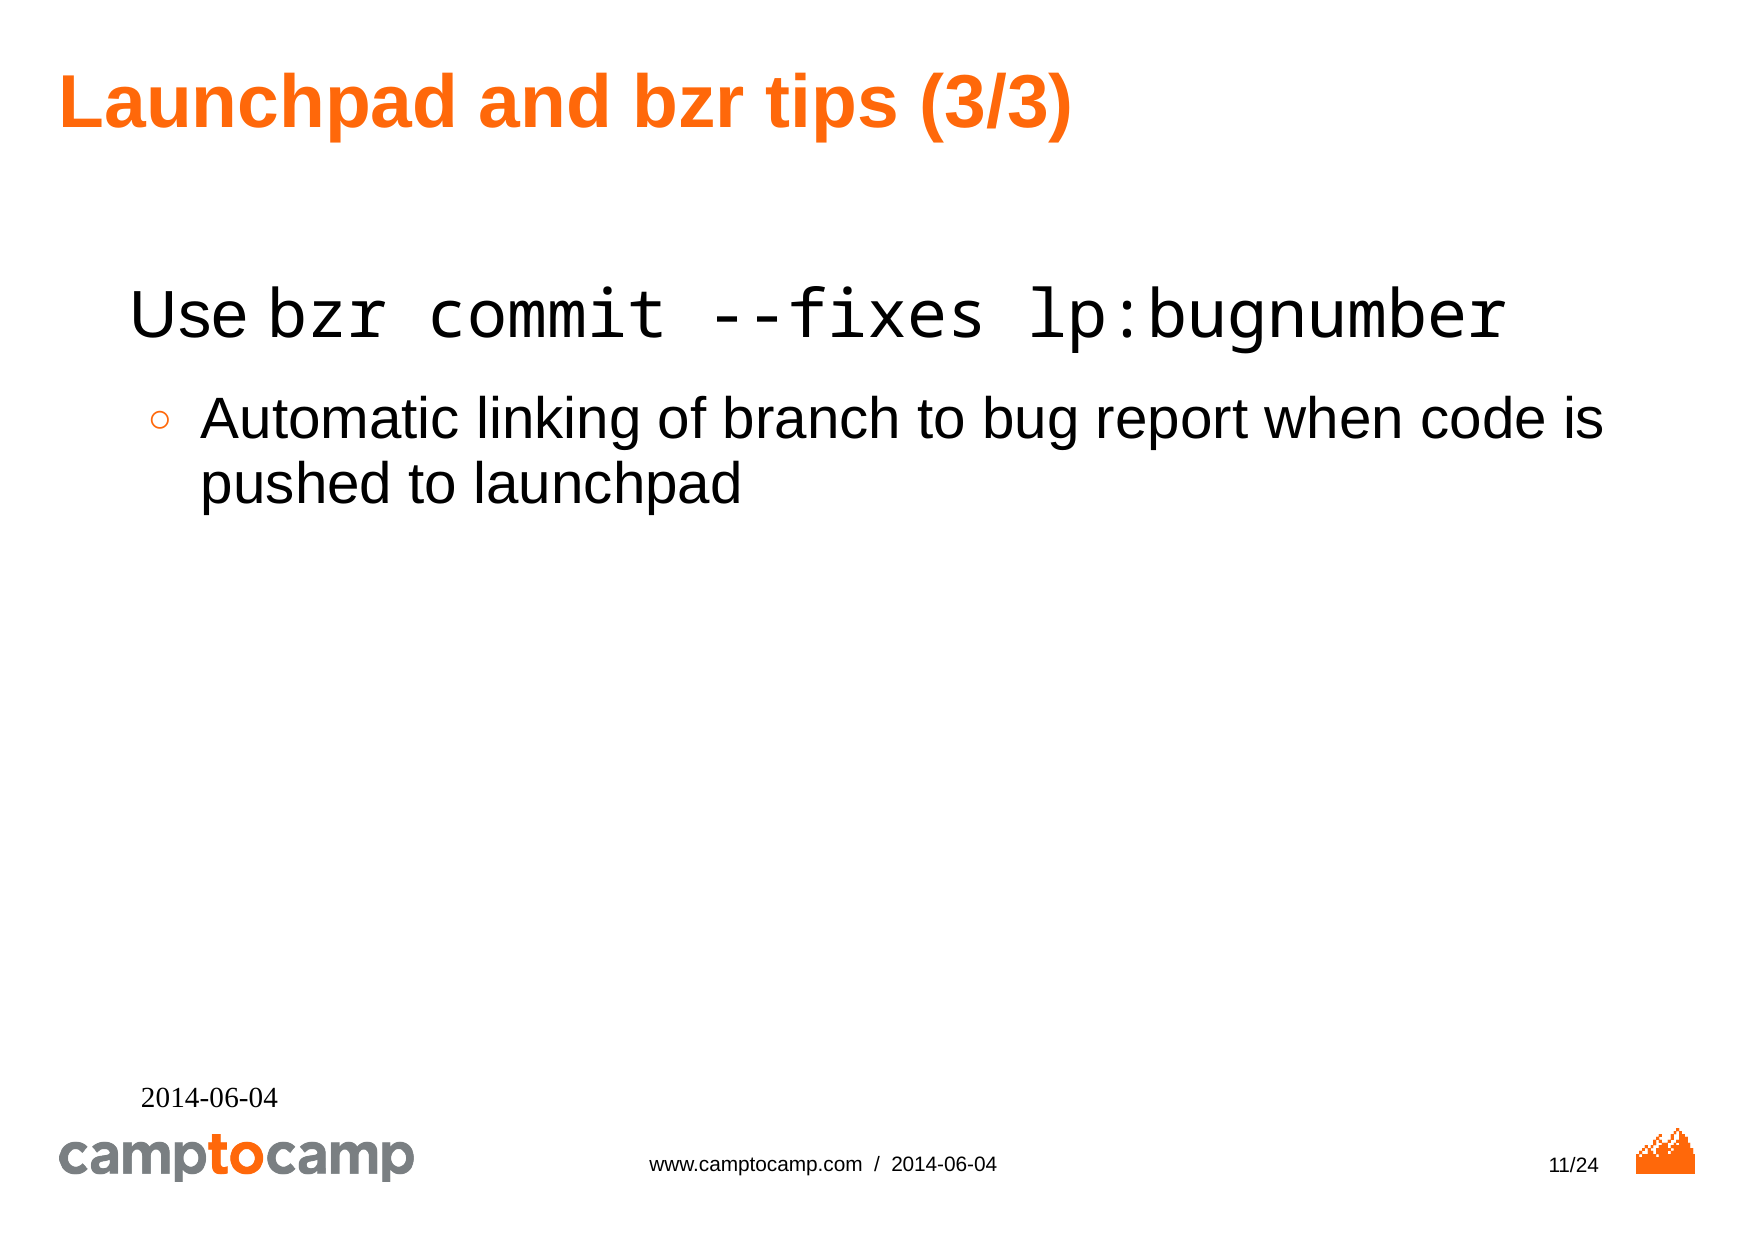

# Launchpad and bzr tips (3/3)
Use bzr commit --fixes lp:bugnumber
Automatic linking of branch to bug report when code is pushed to launchpad
2014-06-04